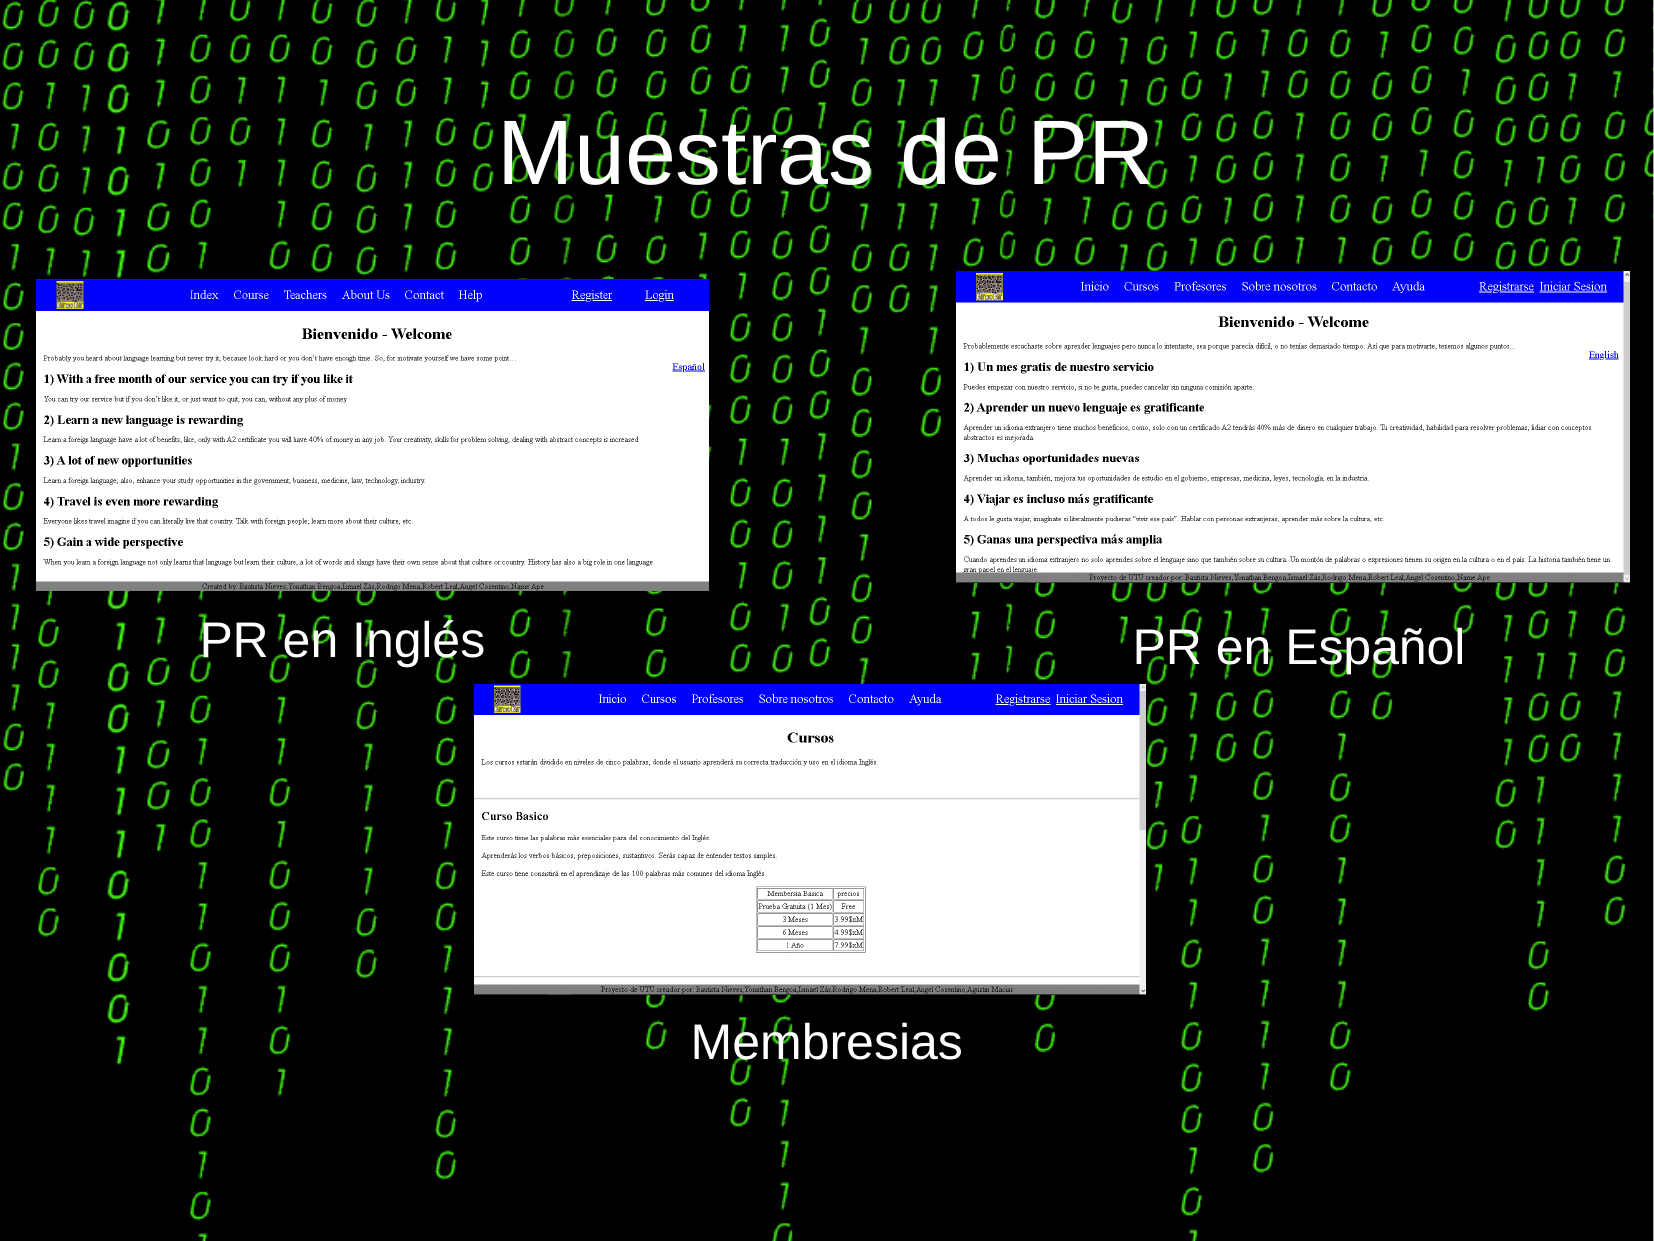

# Muestras de PR
PR en Inglés
PR en Español
Membresias